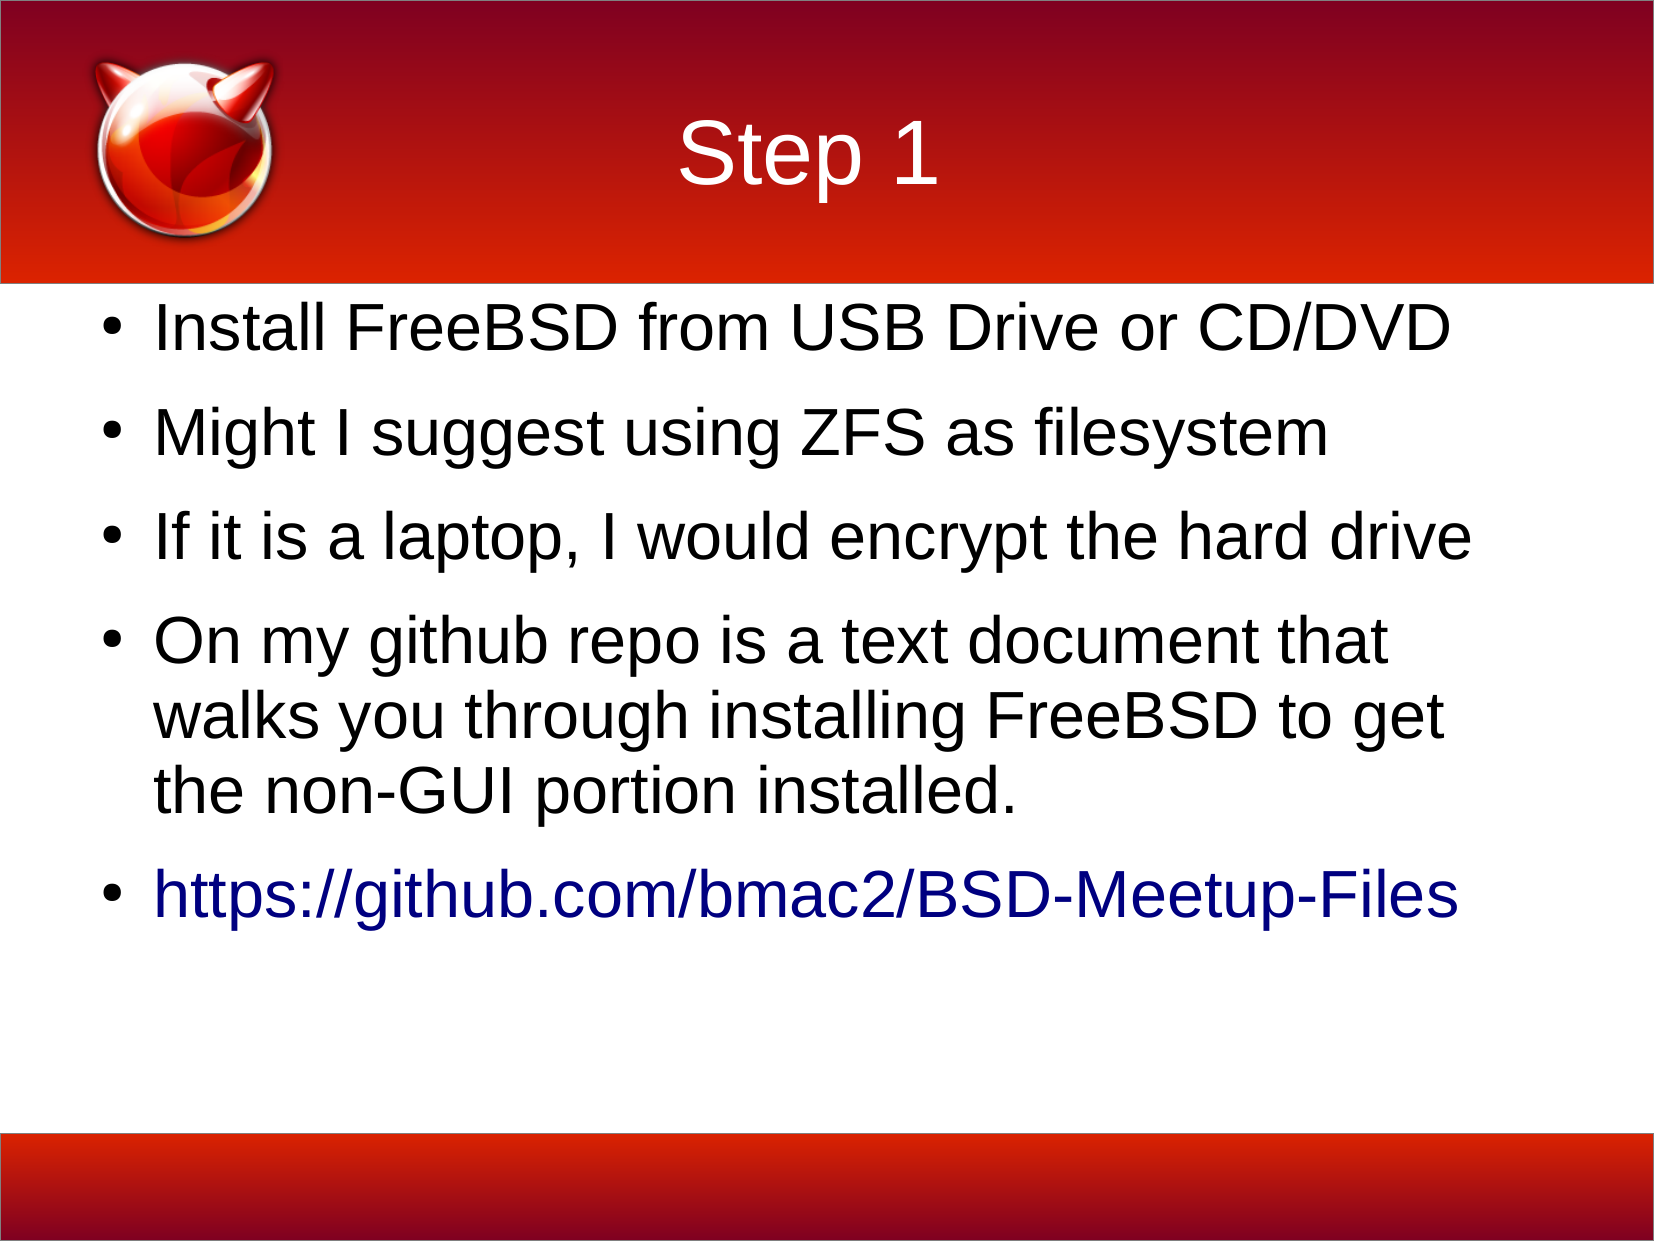

# Step 1
Install FreeBSD from USB Drive or CD/DVD
Might I suggest using ZFS as filesystem
If it is a laptop, I would encrypt the hard drive
On my github repo is a text document that walks you through installing FreeBSD to get the non-GUI portion installed.
https://github.com/bmac2/BSD-Meetup-Files